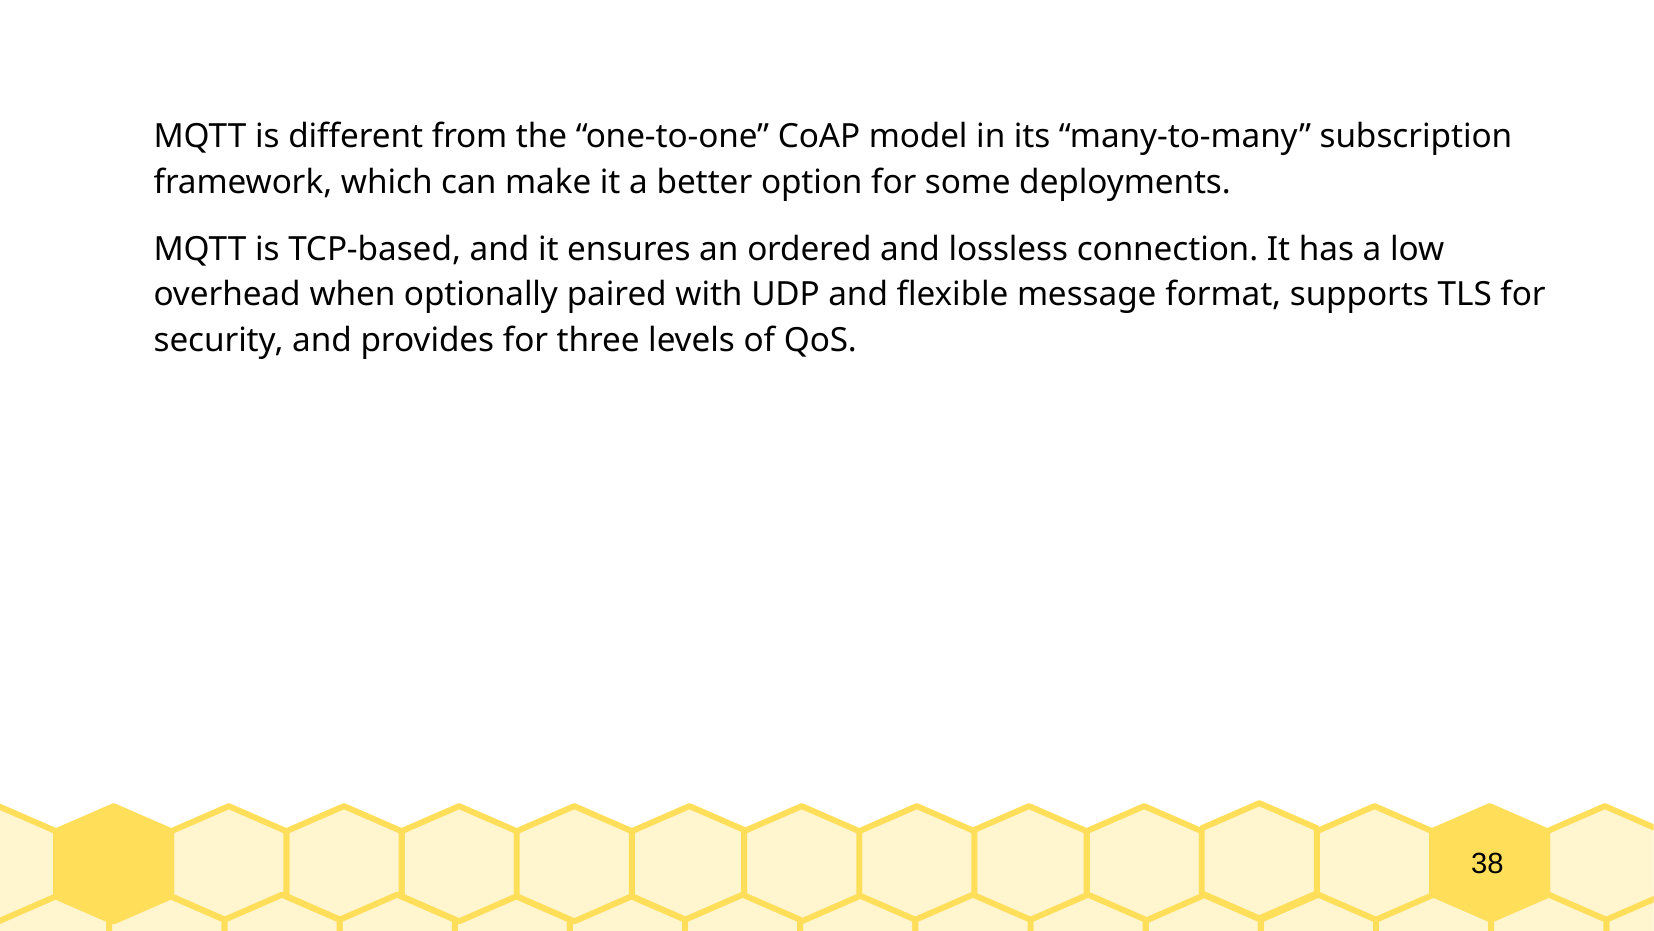

# MQTT is different from the “one-to-one” CoAP model in its “many-to-many” subscription framework, which can make it a better option for some deployments.
MQTT is TCP-based, and it ensures an ordered and lossless connection. It has a low overhead when optionally paired with UDP and flexible message format, supports TLS for security, and provides for three levels of QoS.